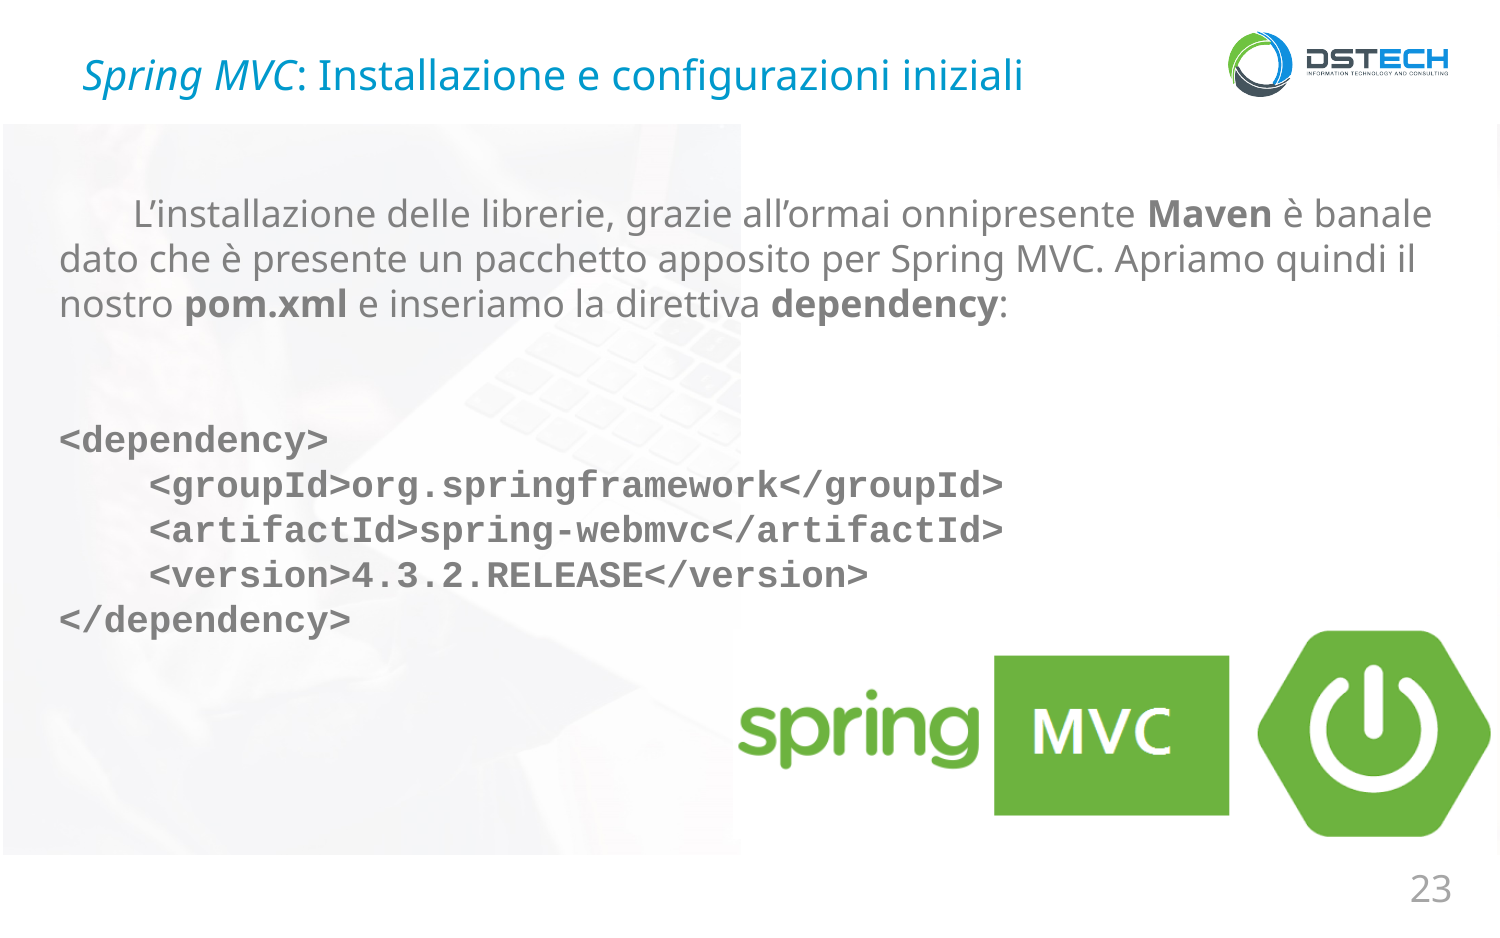

Spring MVC: Installazione e configurazioni iniziali
	L’installazione delle librerie, grazie all’ormai onnipresente Maven è banale dato che è presente un pacchetto apposito per Spring MVC. Apriamo quindi il nostro pom.xml e inseriamo la direttiva dependency:
<dependency>
 <groupId>org.springframework</groupId>
 <artifactId>spring-webmvc</artifactId>
 <version>4.3.2.RELEASE</version>
</dependency>
23